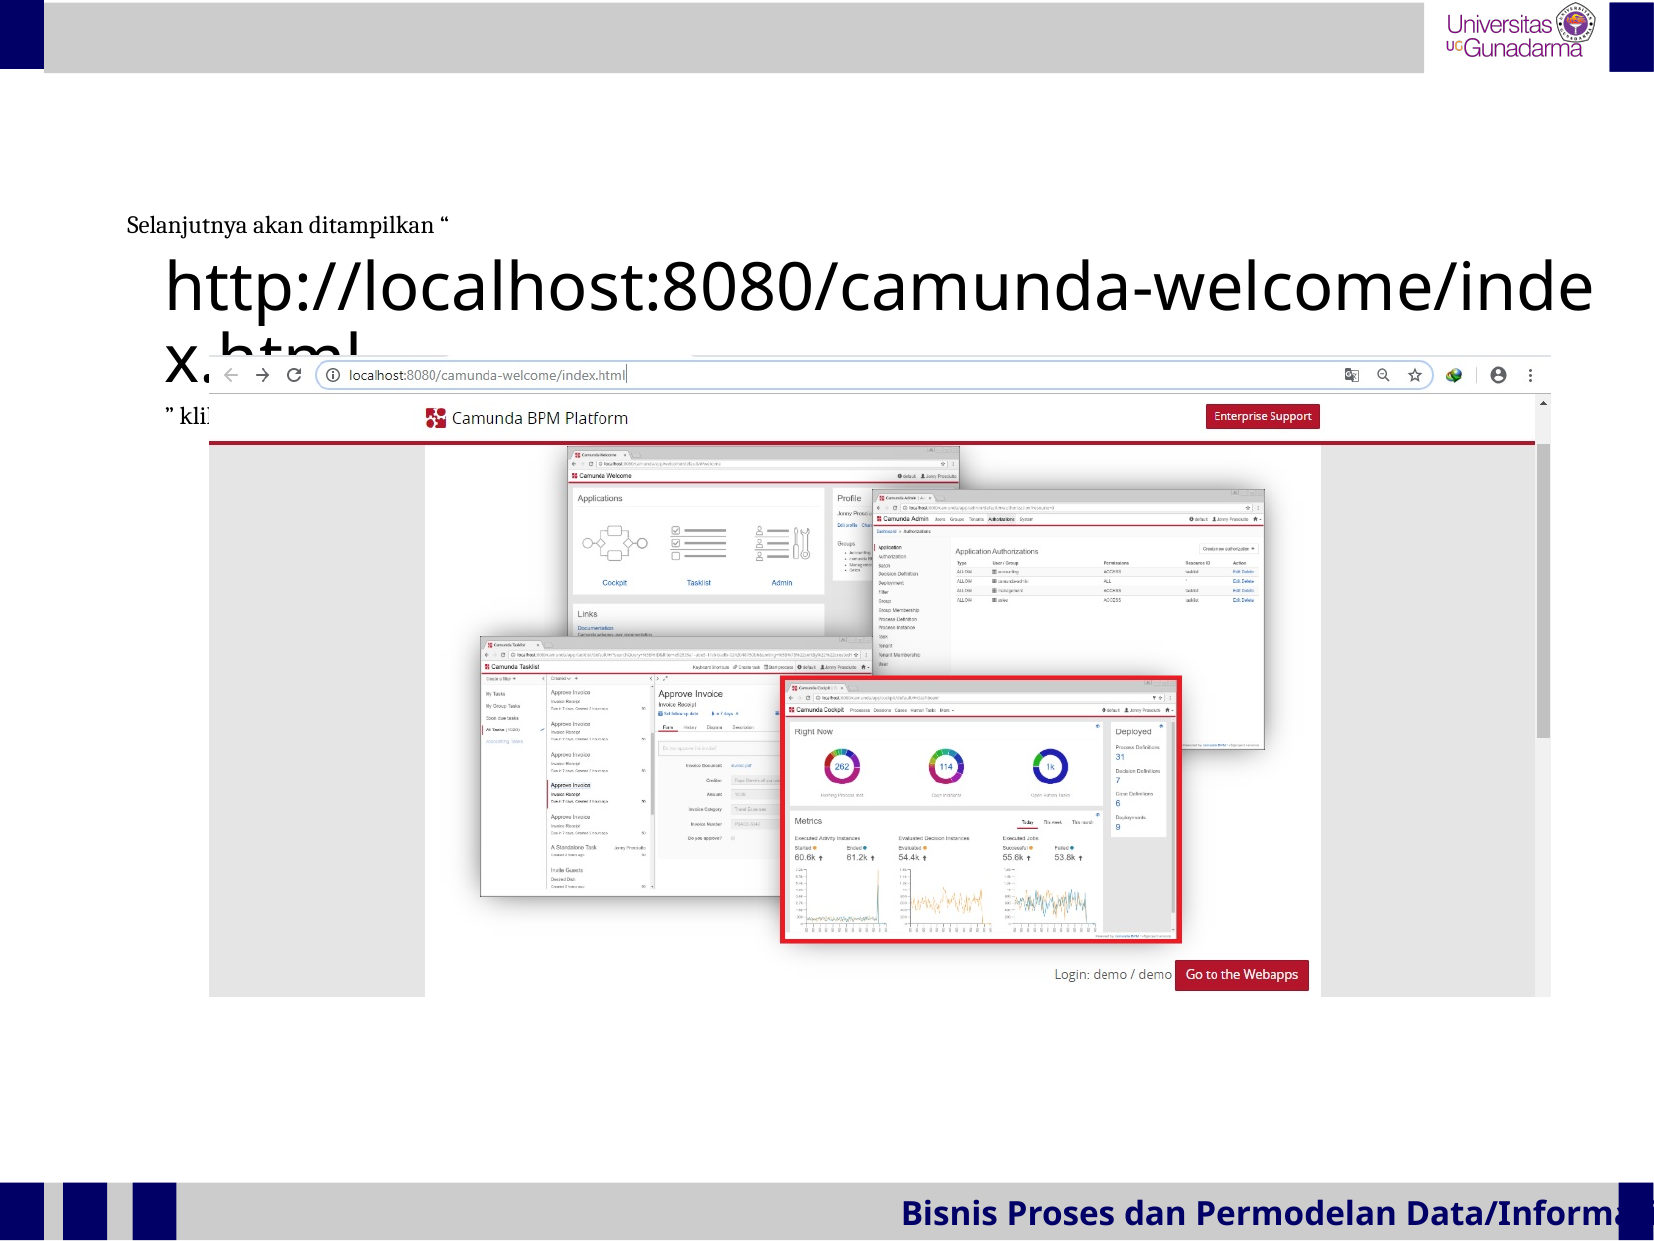

#
Selanjutnya akan ditampilkan “http://localhost:8080/camunda-welcome/index.html” klik “Camunda Cockpit”: